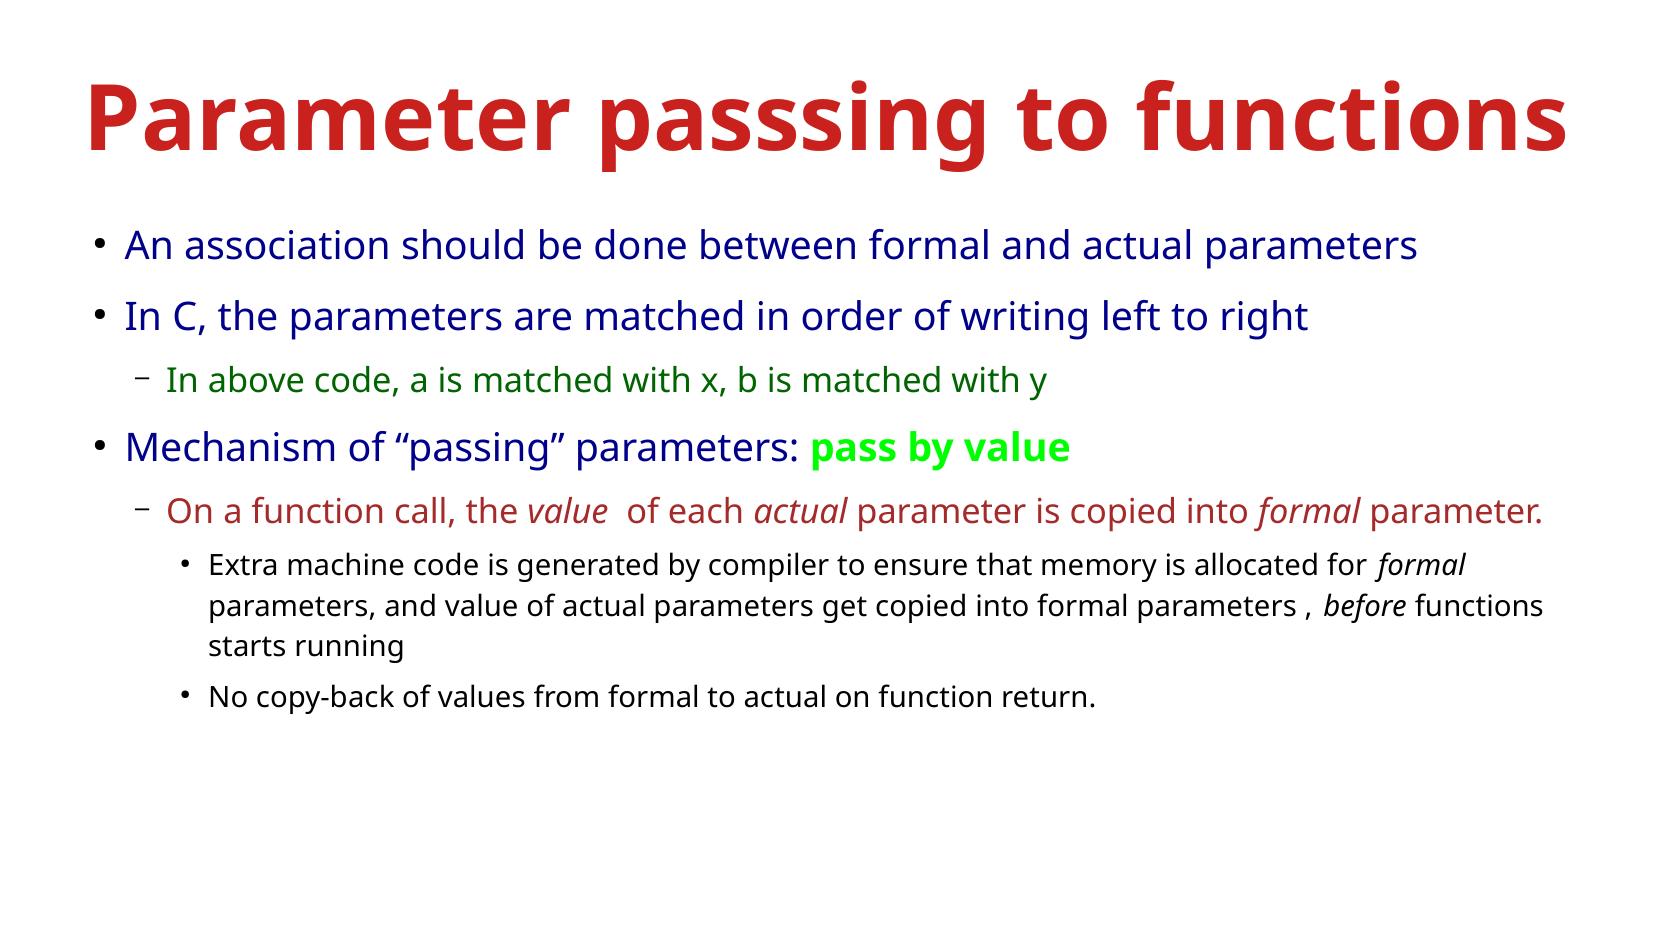

# Parameter passsing to functions
An association should be done between formal and actual parameters
In C, the parameters are matched in order of writing left to right
In above code, a is matched with x, b is matched with y
Mechanism of “passing” parameters: pass by value
On a function call, the value of each actual parameter is copied into formal parameter.
Extra machine code is generated by compiler to ensure that memory is allocated for formal parameters, and value of actual parameters get copied into formal parameters , before functions starts running
No copy-back of values from formal to actual on function return.